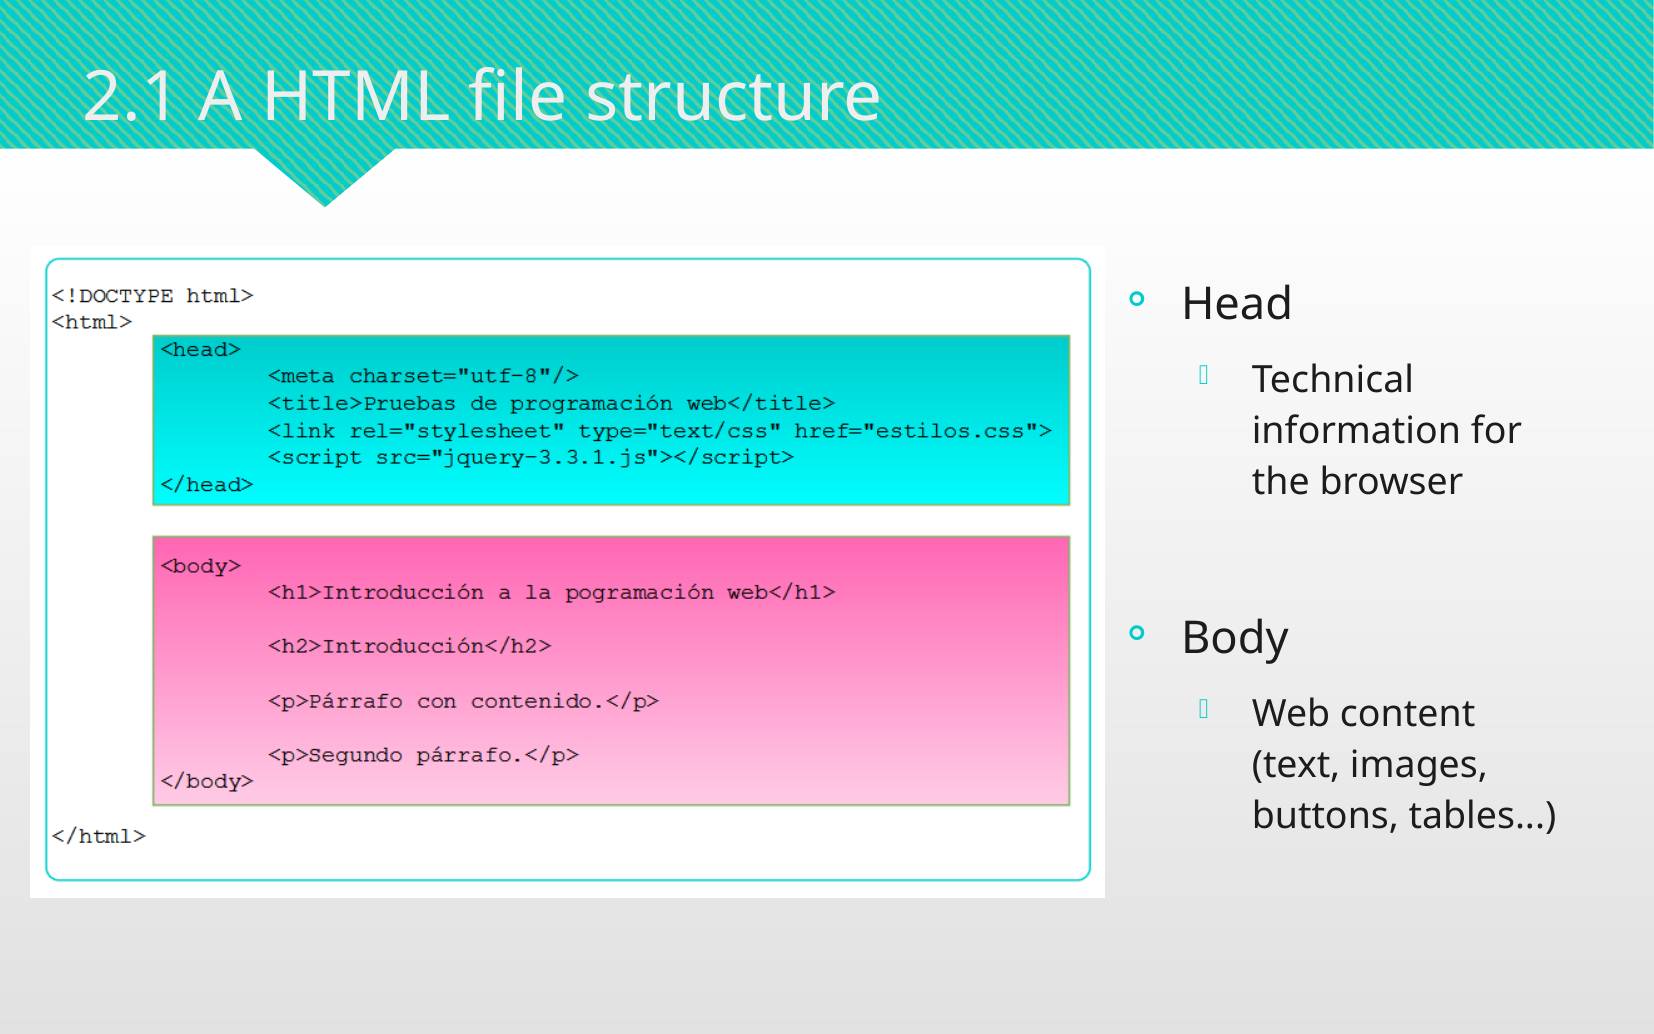

# 2.1 A HTML file structure
Head
Technical information for the browser
Body
Web content (text, images, buttons, tables...)